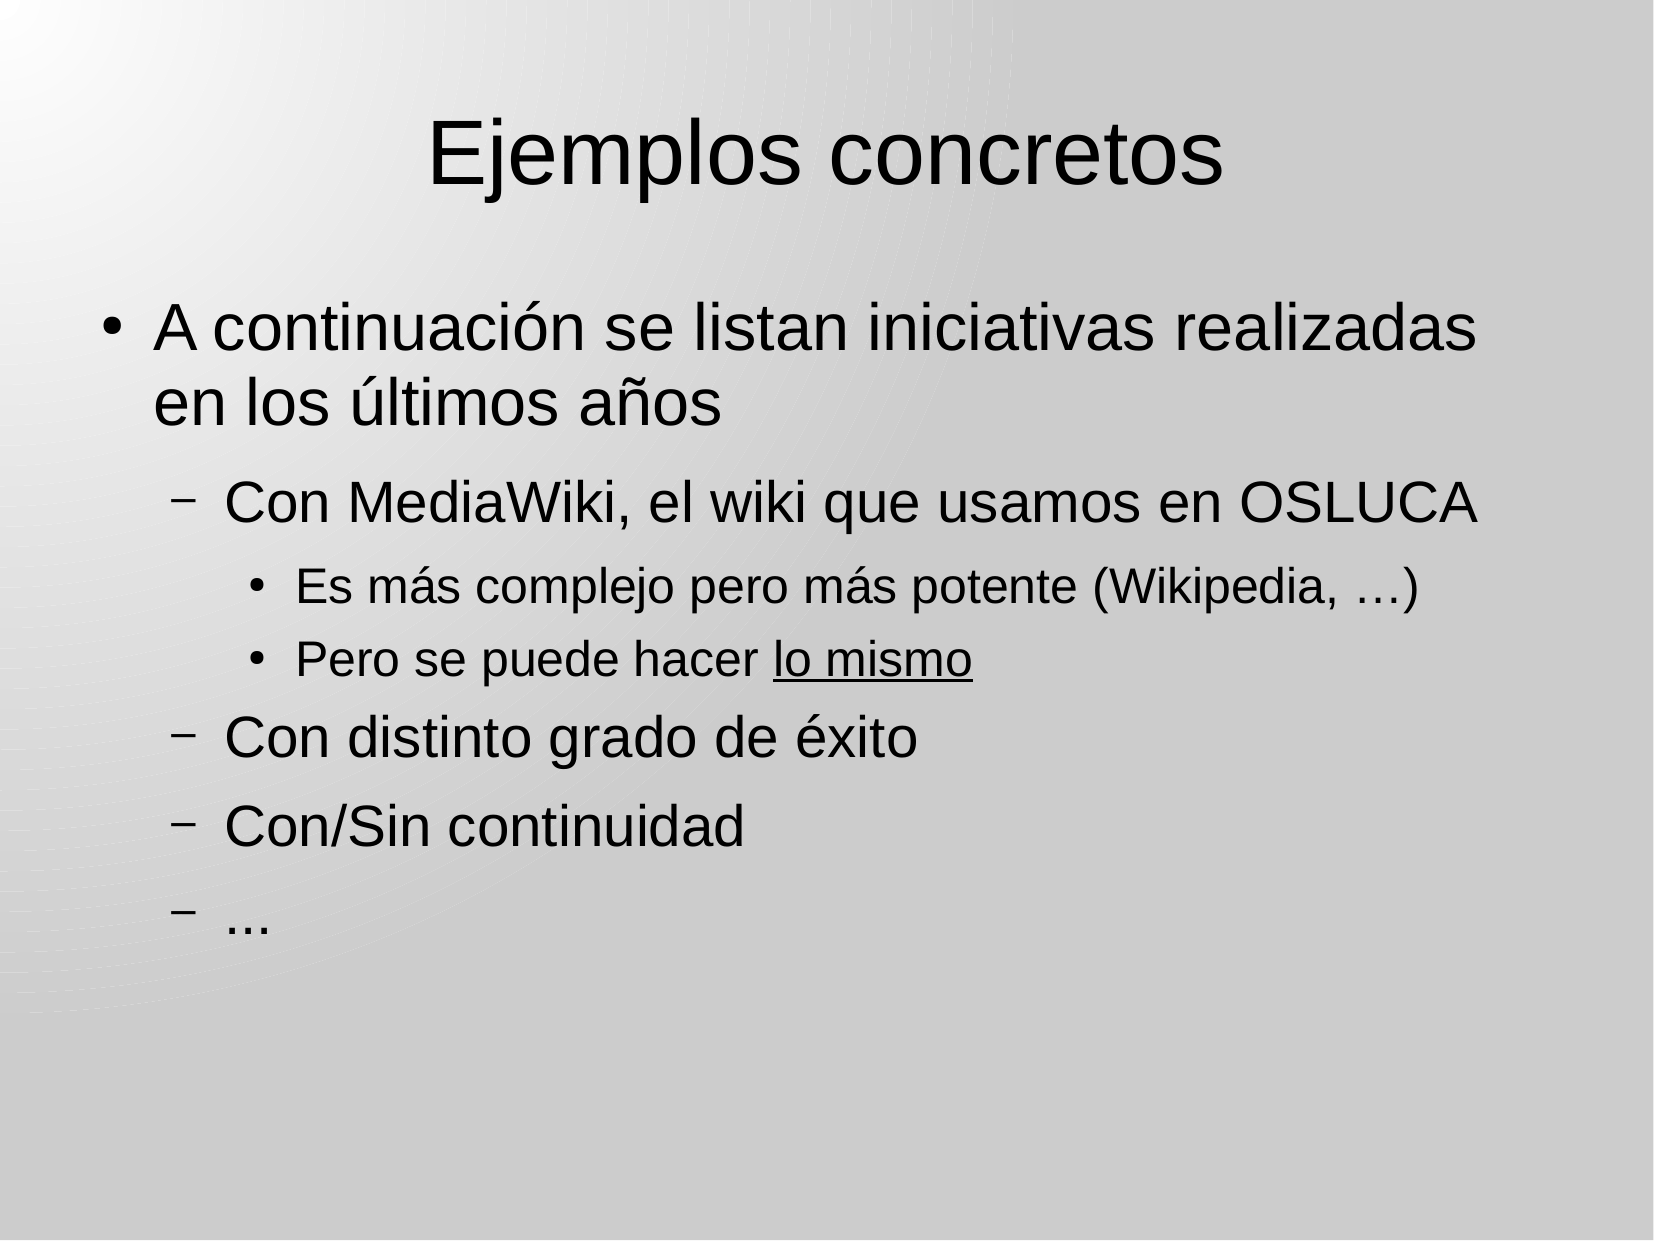

# Ejemplos concretos
A continuación se listan iniciativas realizadas en los últimos años
Con MediaWiki, el wiki que usamos en OSLUCA
Es más complejo pero más potente (Wikipedia, …)
Pero se puede hacer lo mismo
Con distinto grado de éxito
Con/Sin continuidad
...